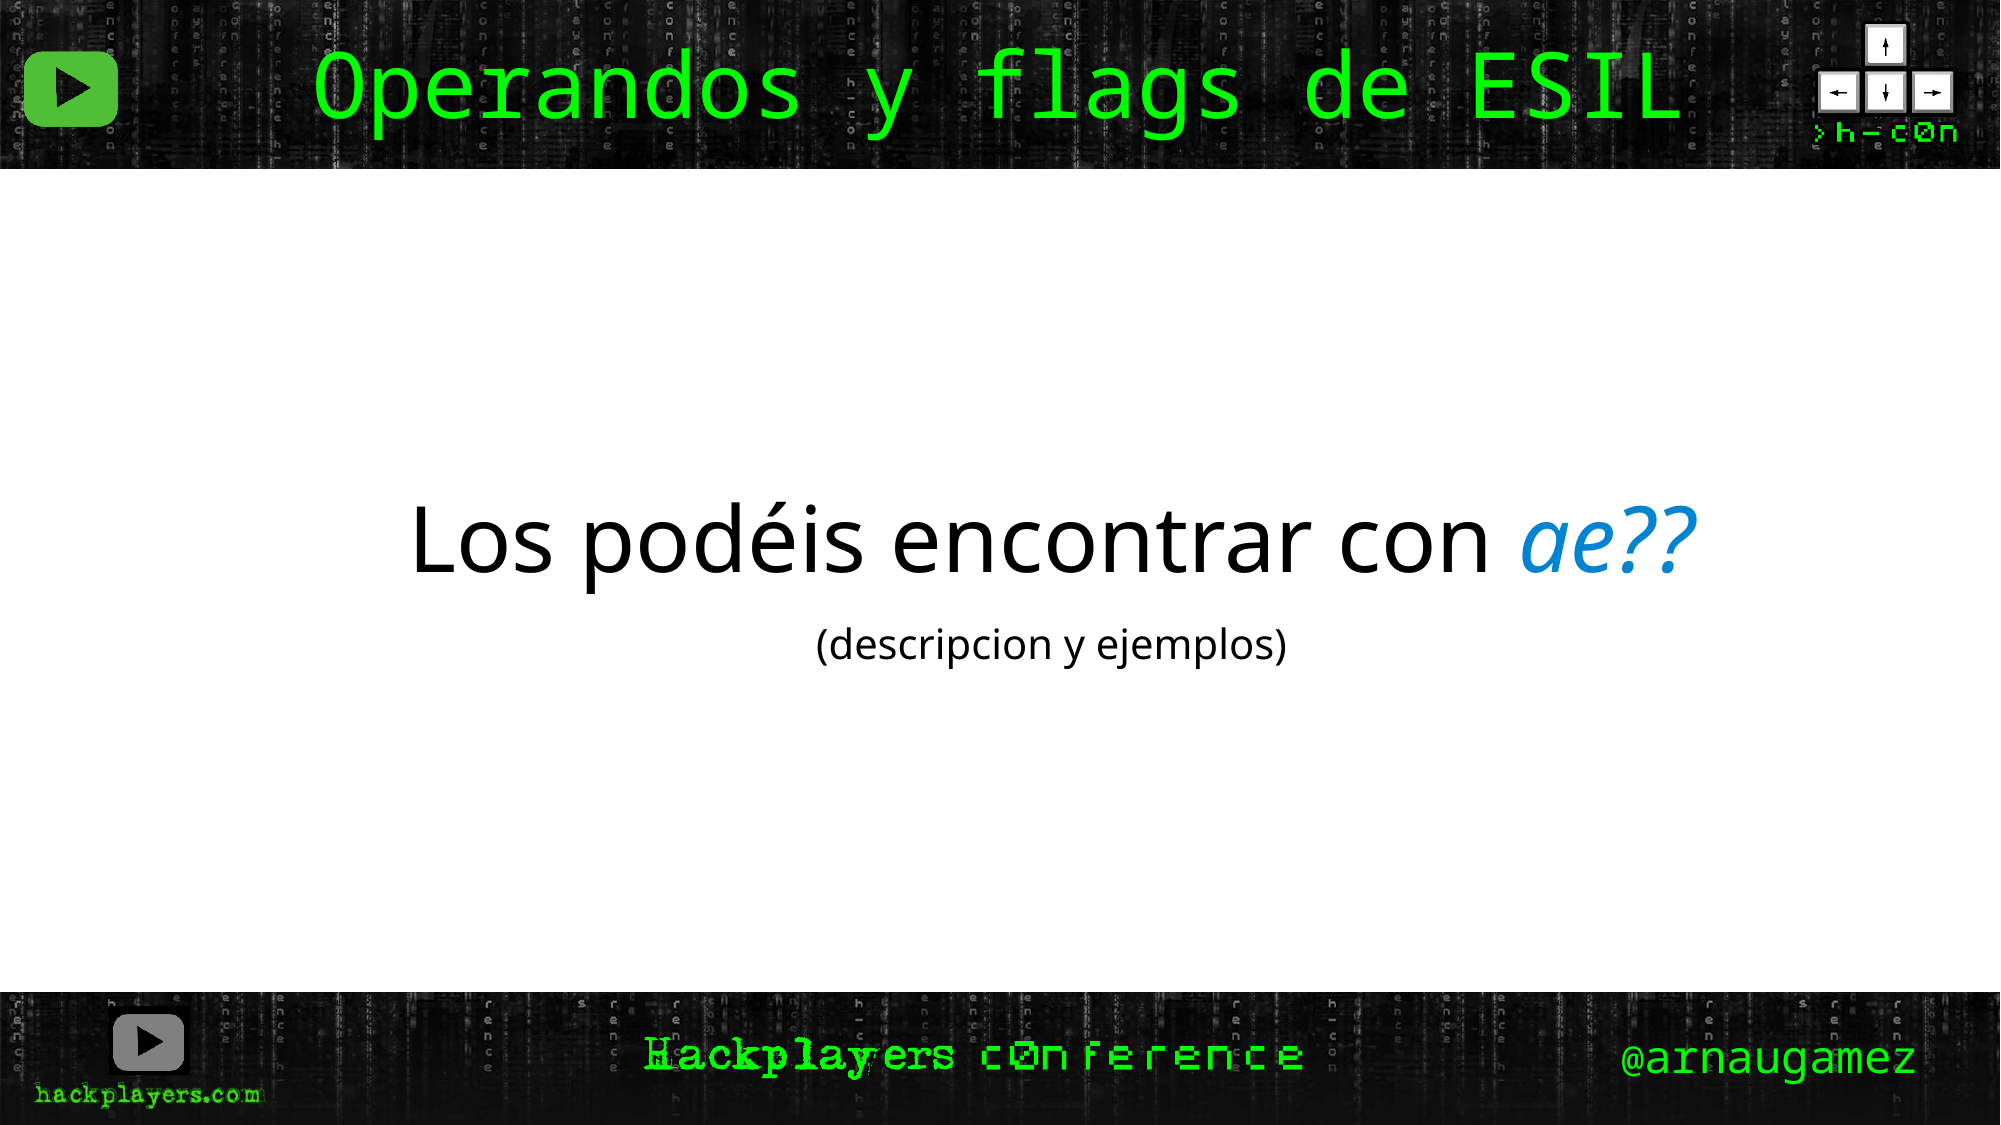

# Operandos y flags de ESIL
Los podéis encontrar con ae??
(descripcion y ejemplos)